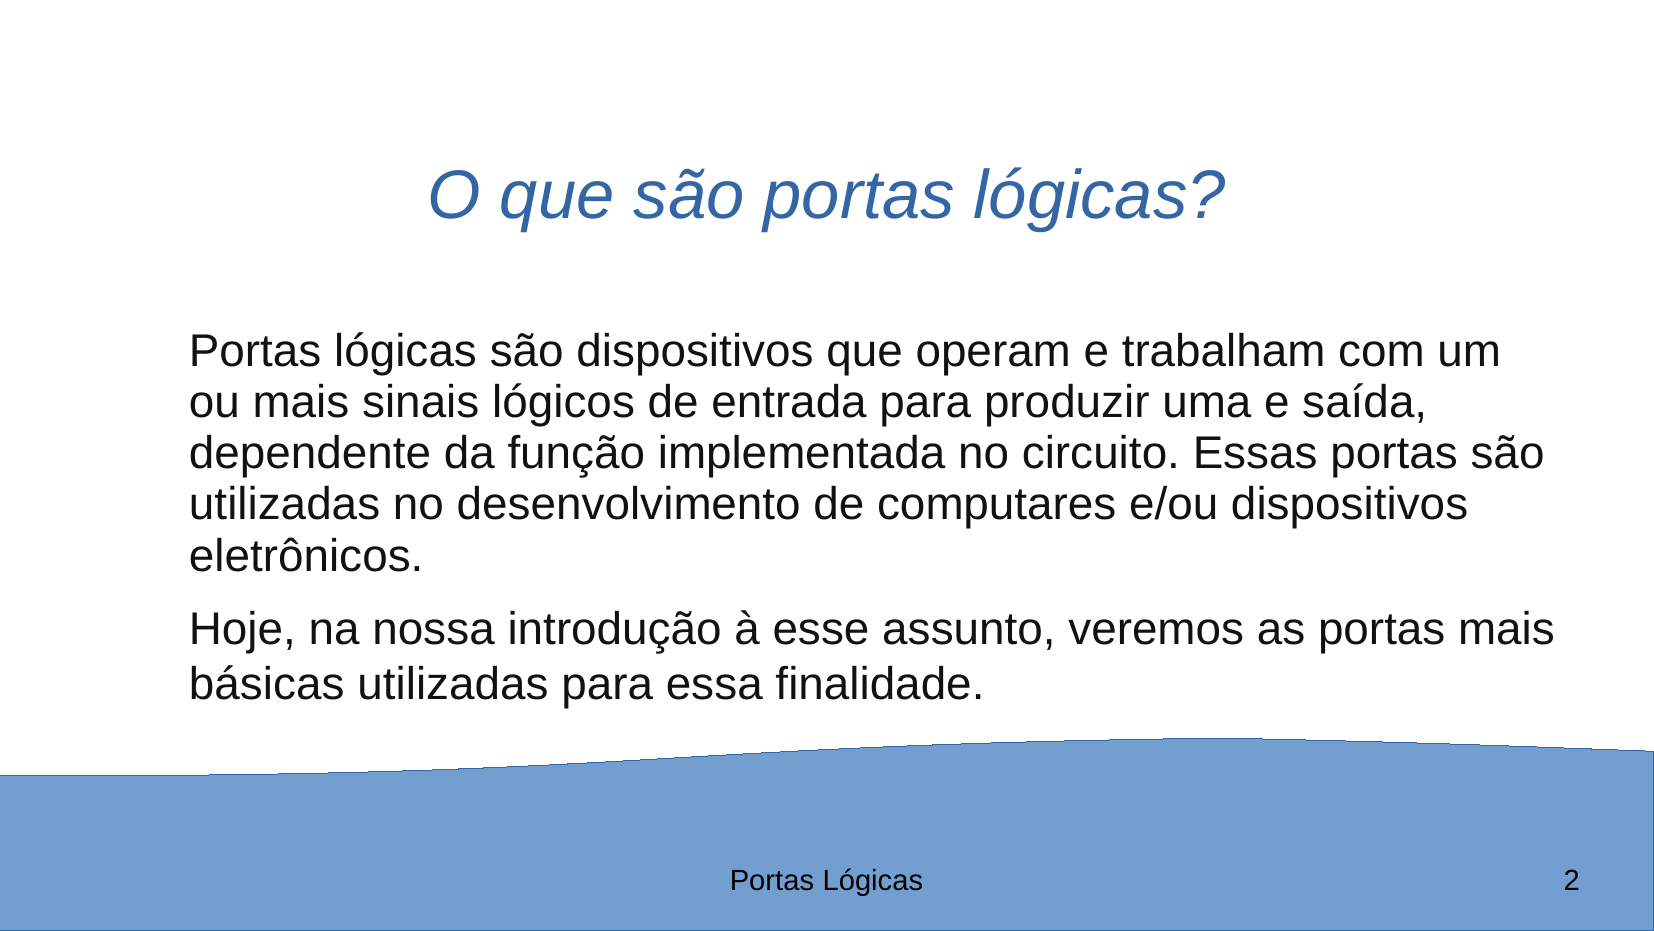

# O que são portas lógicas?
Portas lógicas são dispositivos que operam e trabalham com um ou mais sinais lógicos de entrada para produzir uma e saída, dependente da função implementada no circuito. Essas portas são utilizadas no desenvolvimento de computares e/ou dispositivos eletrônicos.
Hoje, na nossa introdução à esse assunto, veremos as portas mais básicas utilizadas para essa finalidade.